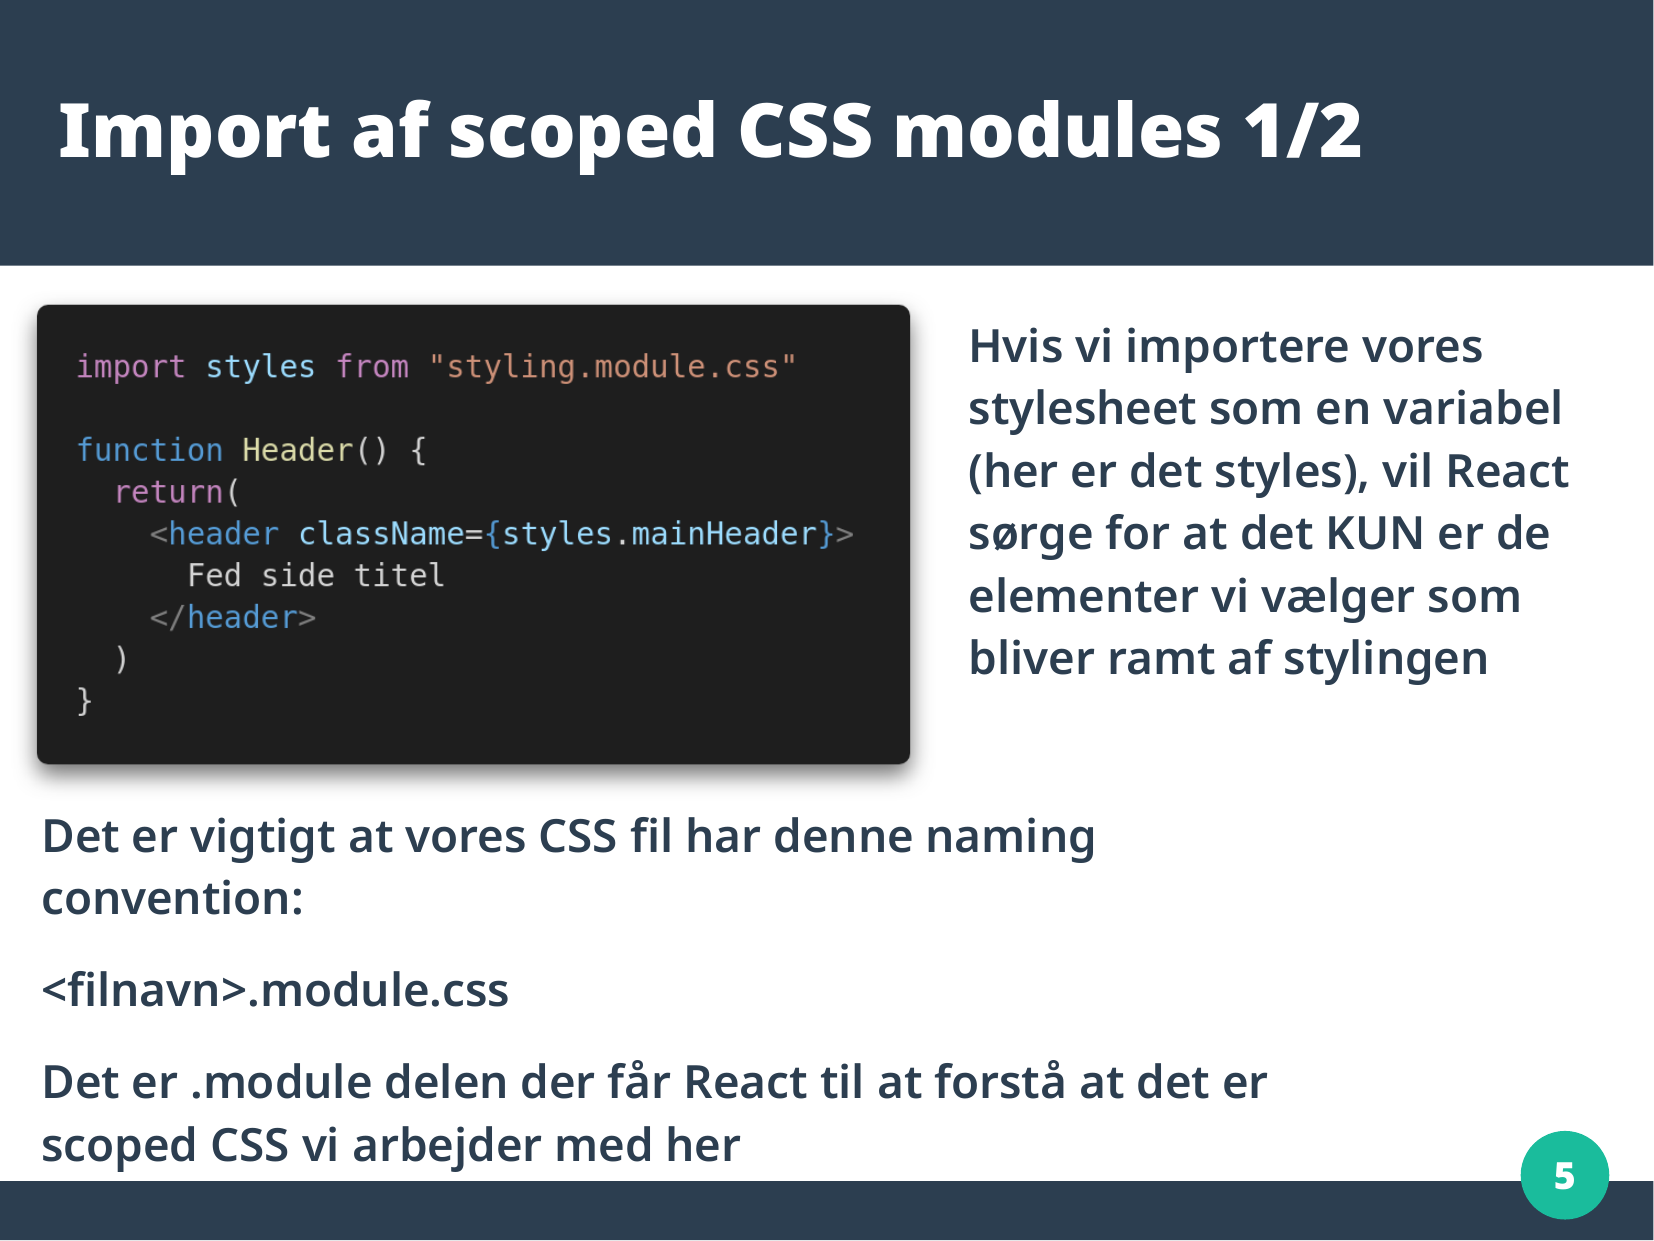

# Import af scoped CSS modules 1/2
Hvis vi importere vores stylesheet som en variabel (her er det styles), vil React sørge for at det KUN er de elementer vi vælger som bliver ramt af stylingen
Det er vigtigt at vores CSS fil har denne naming convention:
<filnavn>.module.css
Det er .module delen der får React til at forstå at det er scoped CSS vi arbejder med her
5